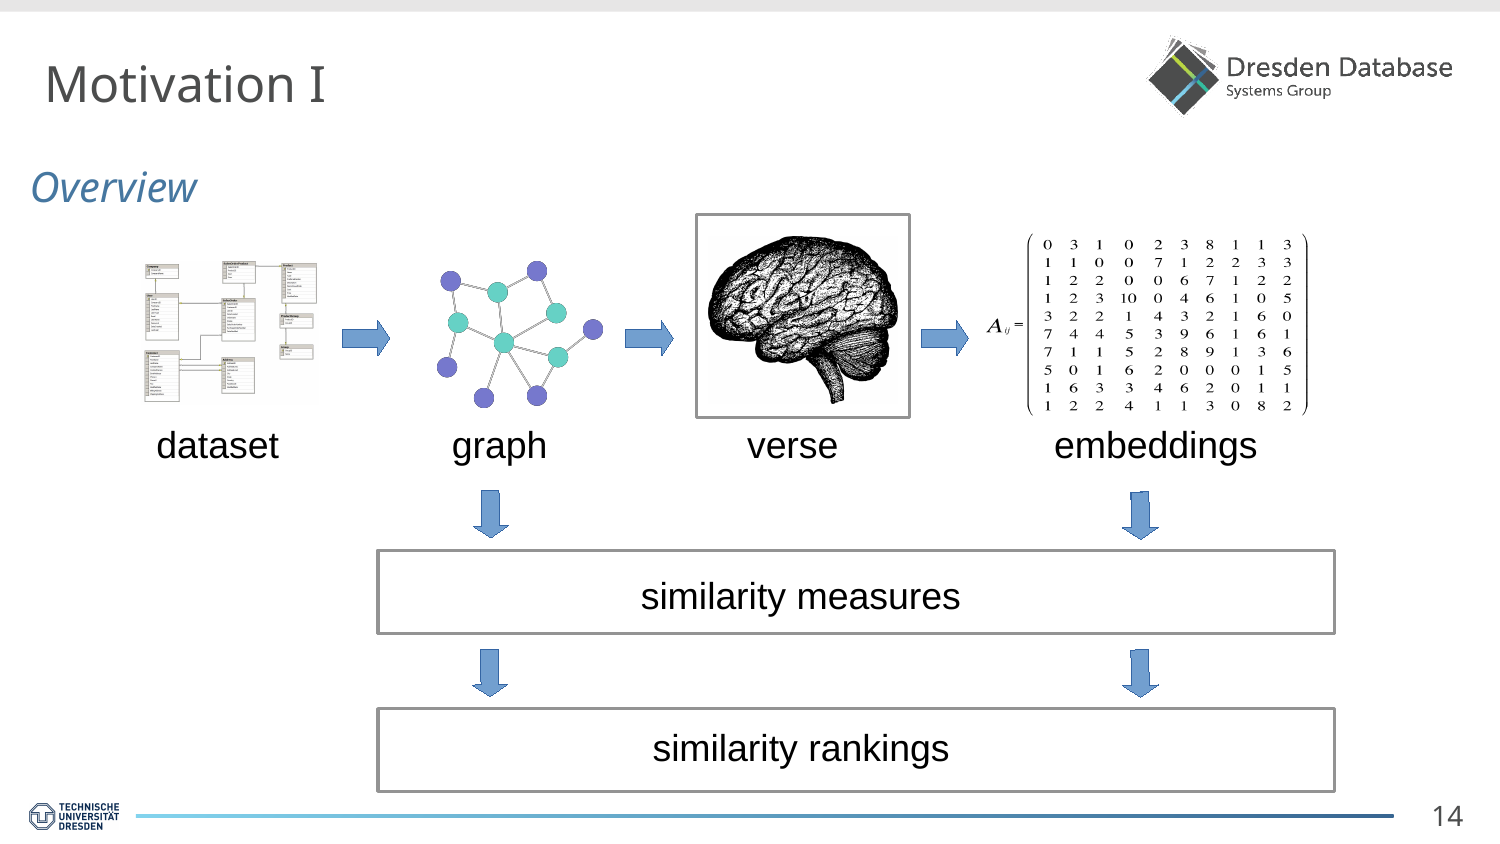

# Motivation I
Overview
dataset
graph
verse
embeddings
similarity measures
similarity rankings